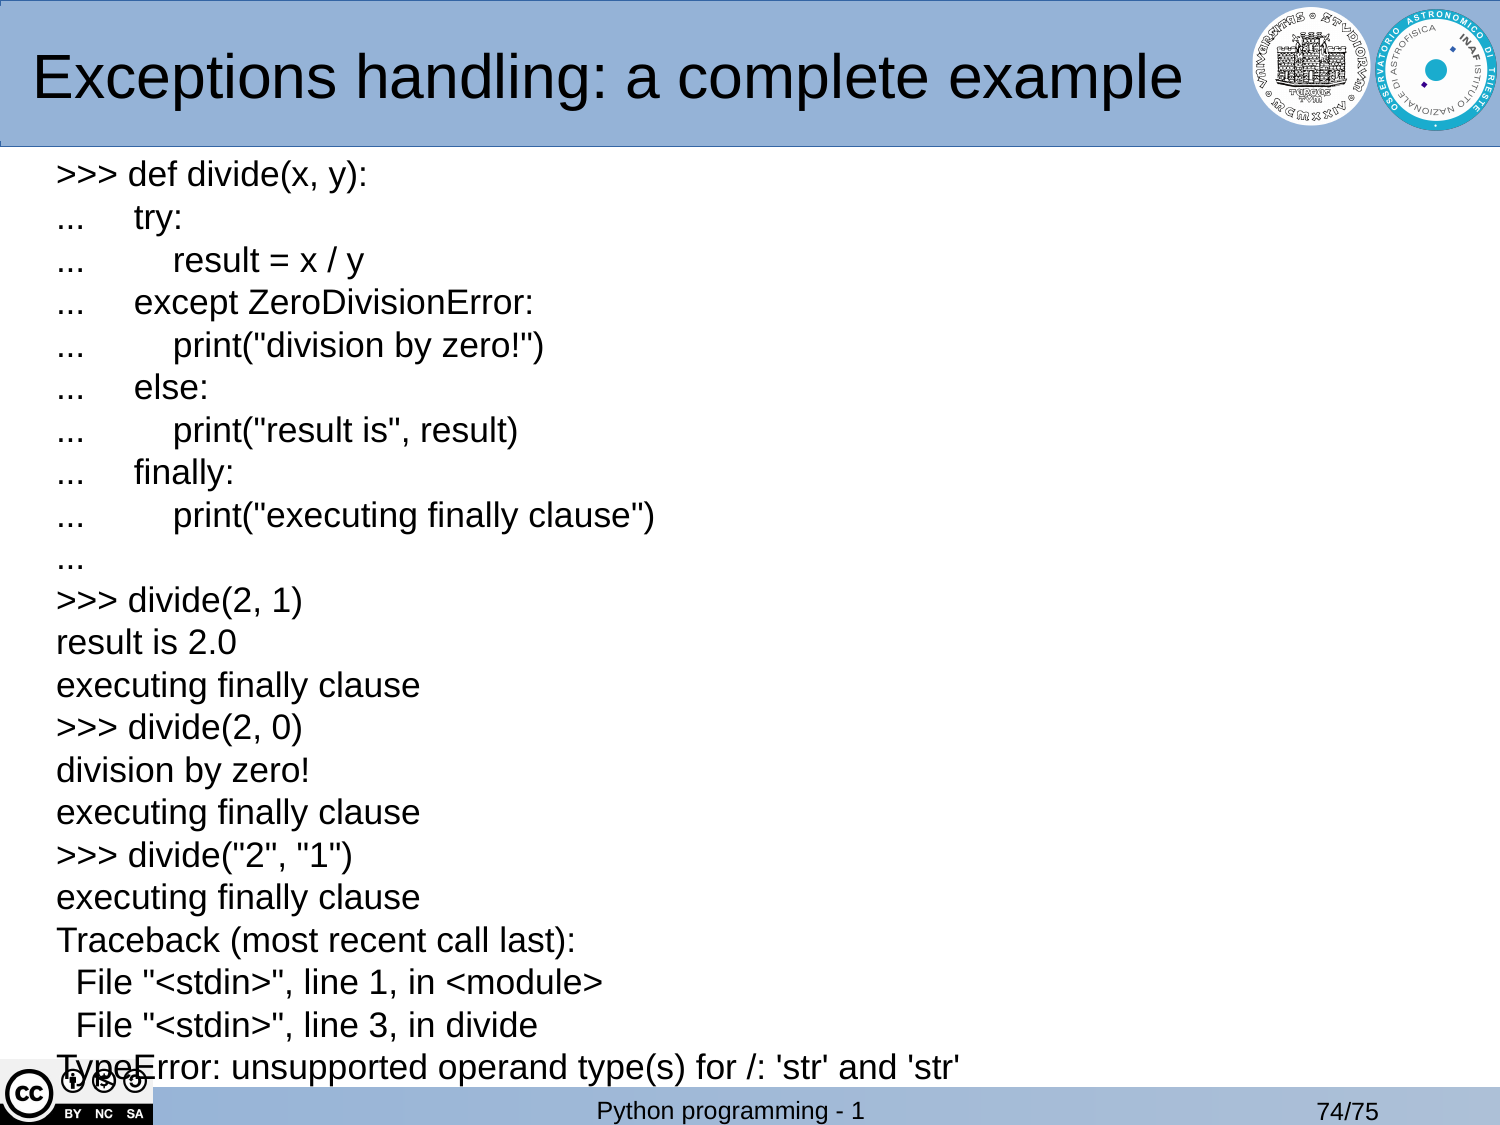

Exceptions handling: a complete example
# >>> def divide(x, y):
... try:
... result = x / y
... except ZeroDivisionError:
... print("division by zero!")
... else:
... print("result is", result)
... finally:
... print("executing finally clause")
...
>>> divide(2, 1)
result is 2.0
executing finally clause
>>> divide(2, 0)
division by zero!
executing finally clause
>>> divide("2", "1")
executing finally clause
Traceback (most recent call last):
 File "<stdin>", line 1, in <module>
 File "<stdin>", line 3, in divide
TypeError: unsupported operand type(s) for /: 'str' and 'str'